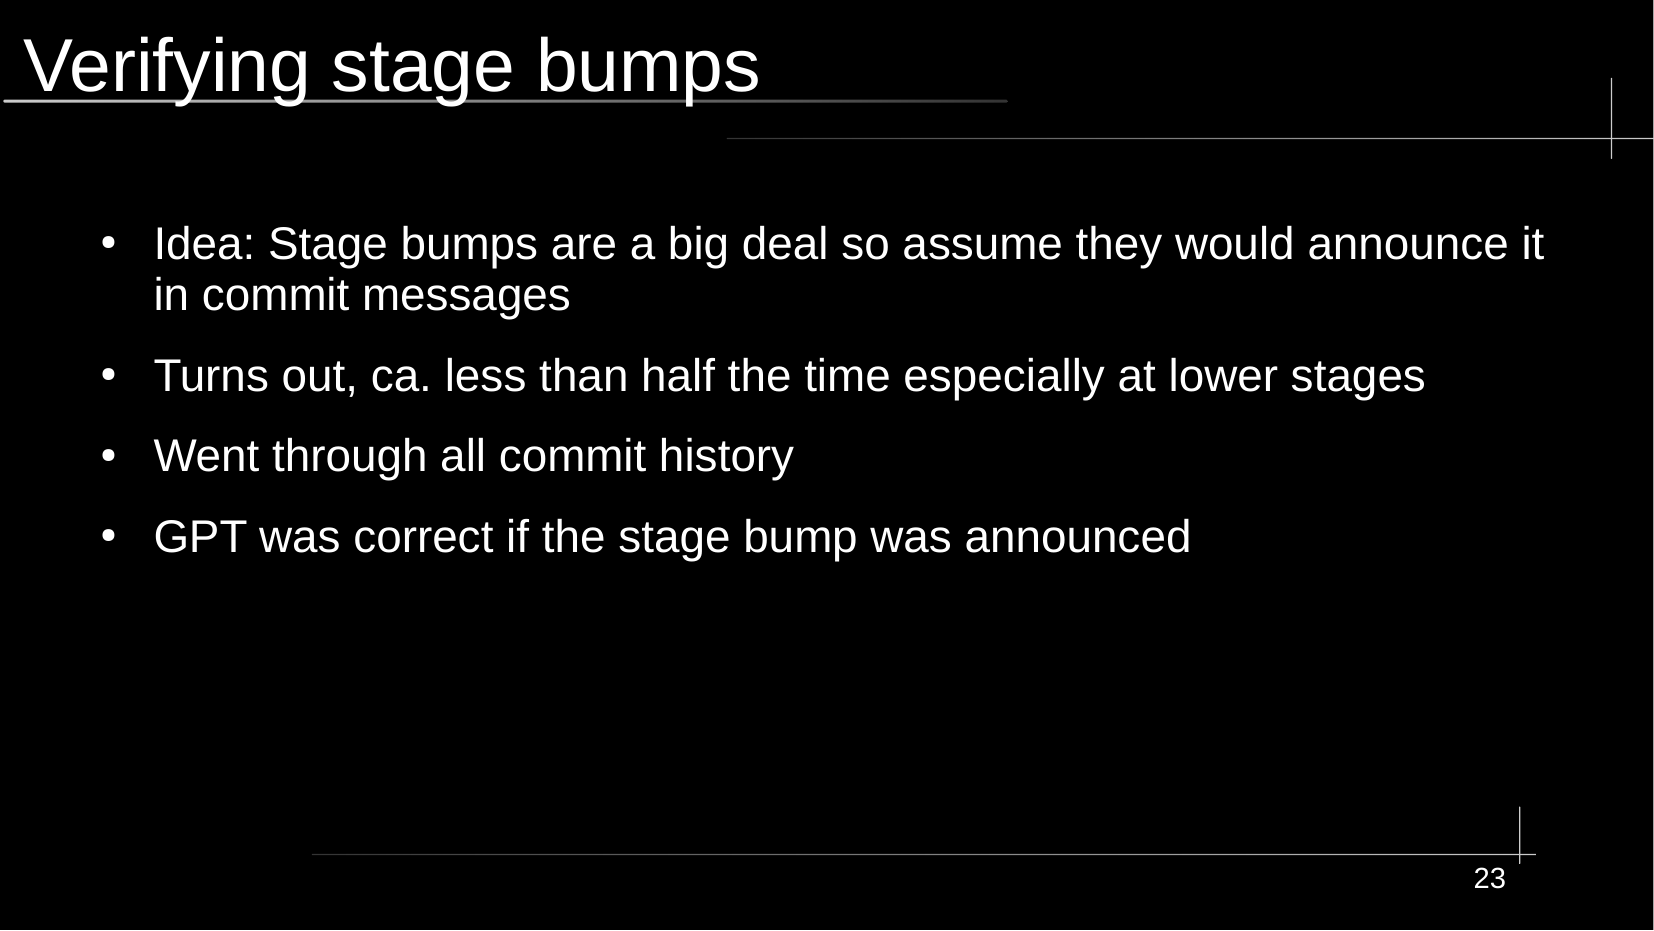

# Verifying stage bumps
Idea: Stage bumps are a big deal so assume they would announce it in commit messages
Turns out, ca. less than half the time especially at lower stages
Went through all commit history
GPT was correct if the stage bump was announced
23